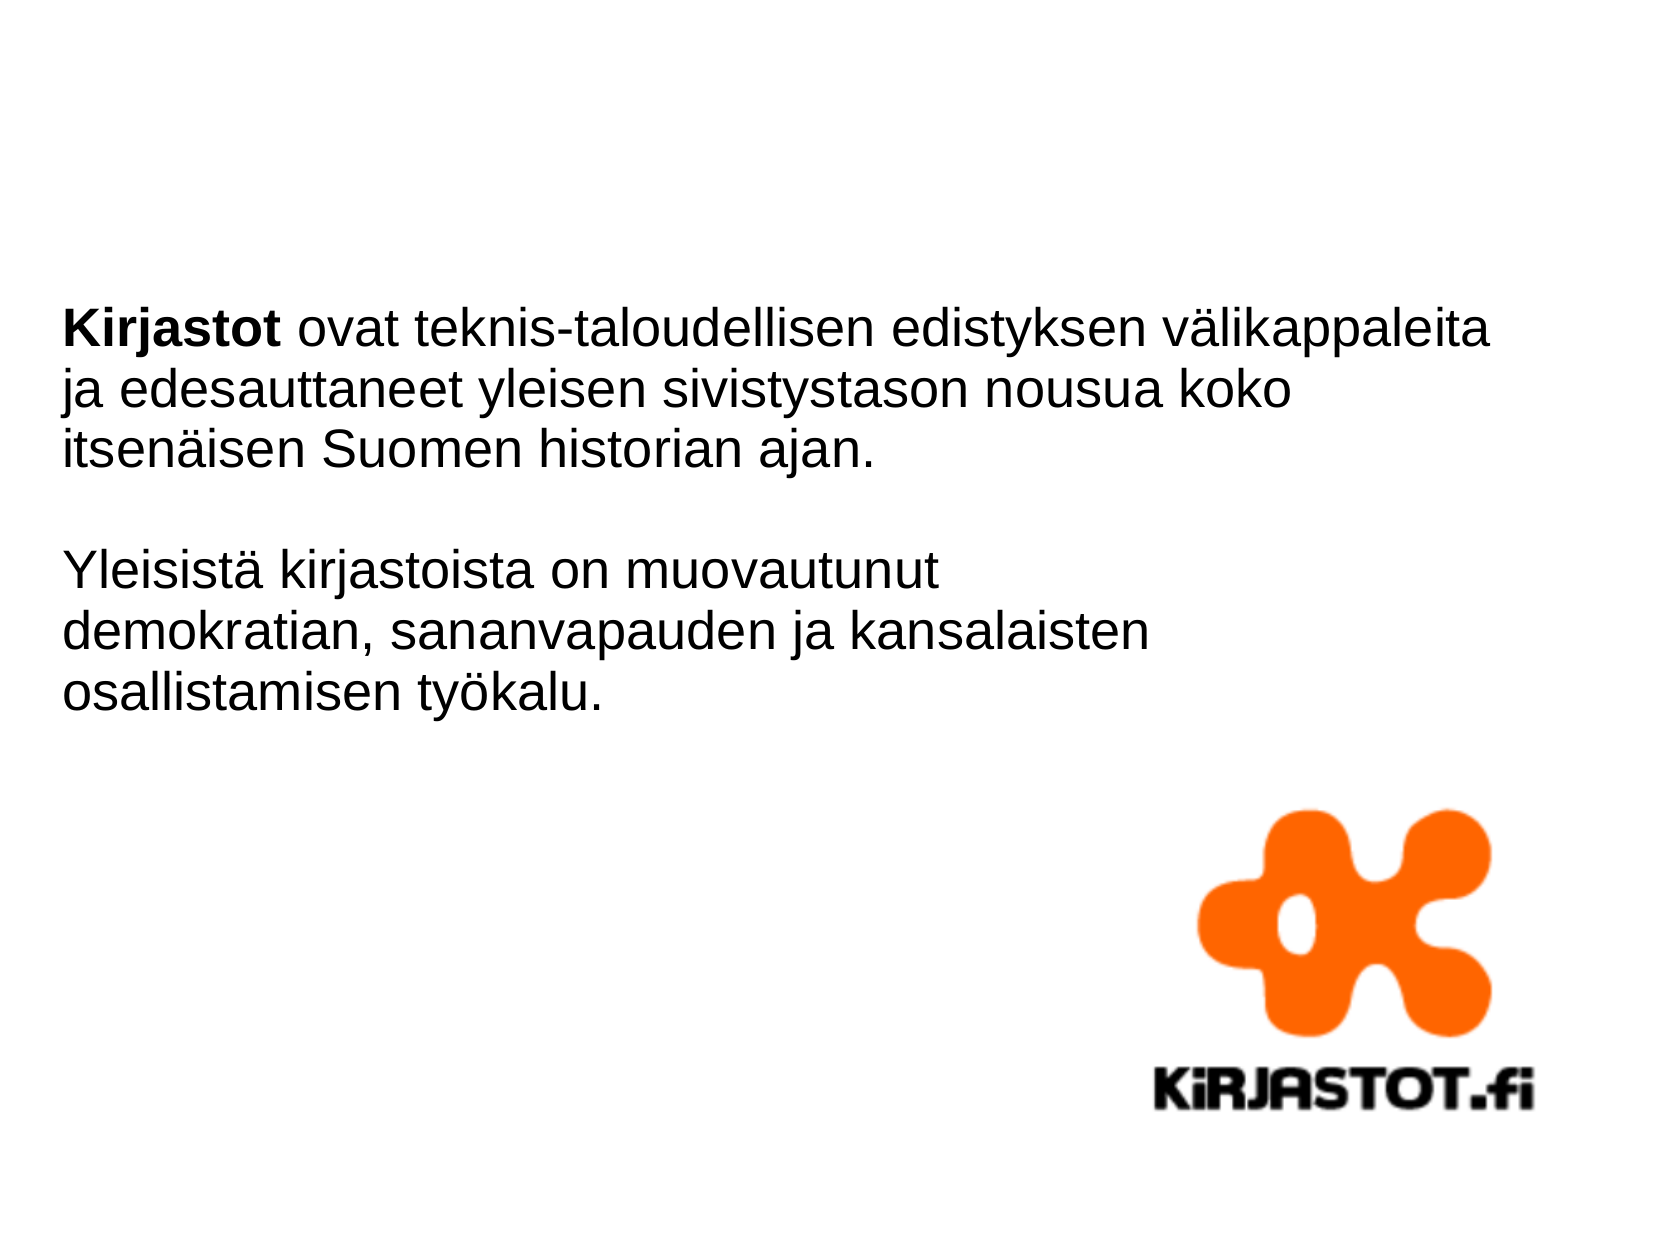

Kirjastot ovat teknis-taloudellisen edistyksen välikappaleita ja edesauttaneet yleisen sivistystason nousua koko itsenäisen Suomen historian ajan.
Yleisistä kirjastoista on muovautunut demokratian, sananvapauden ja kansalaisten osallistamisen työkalu.